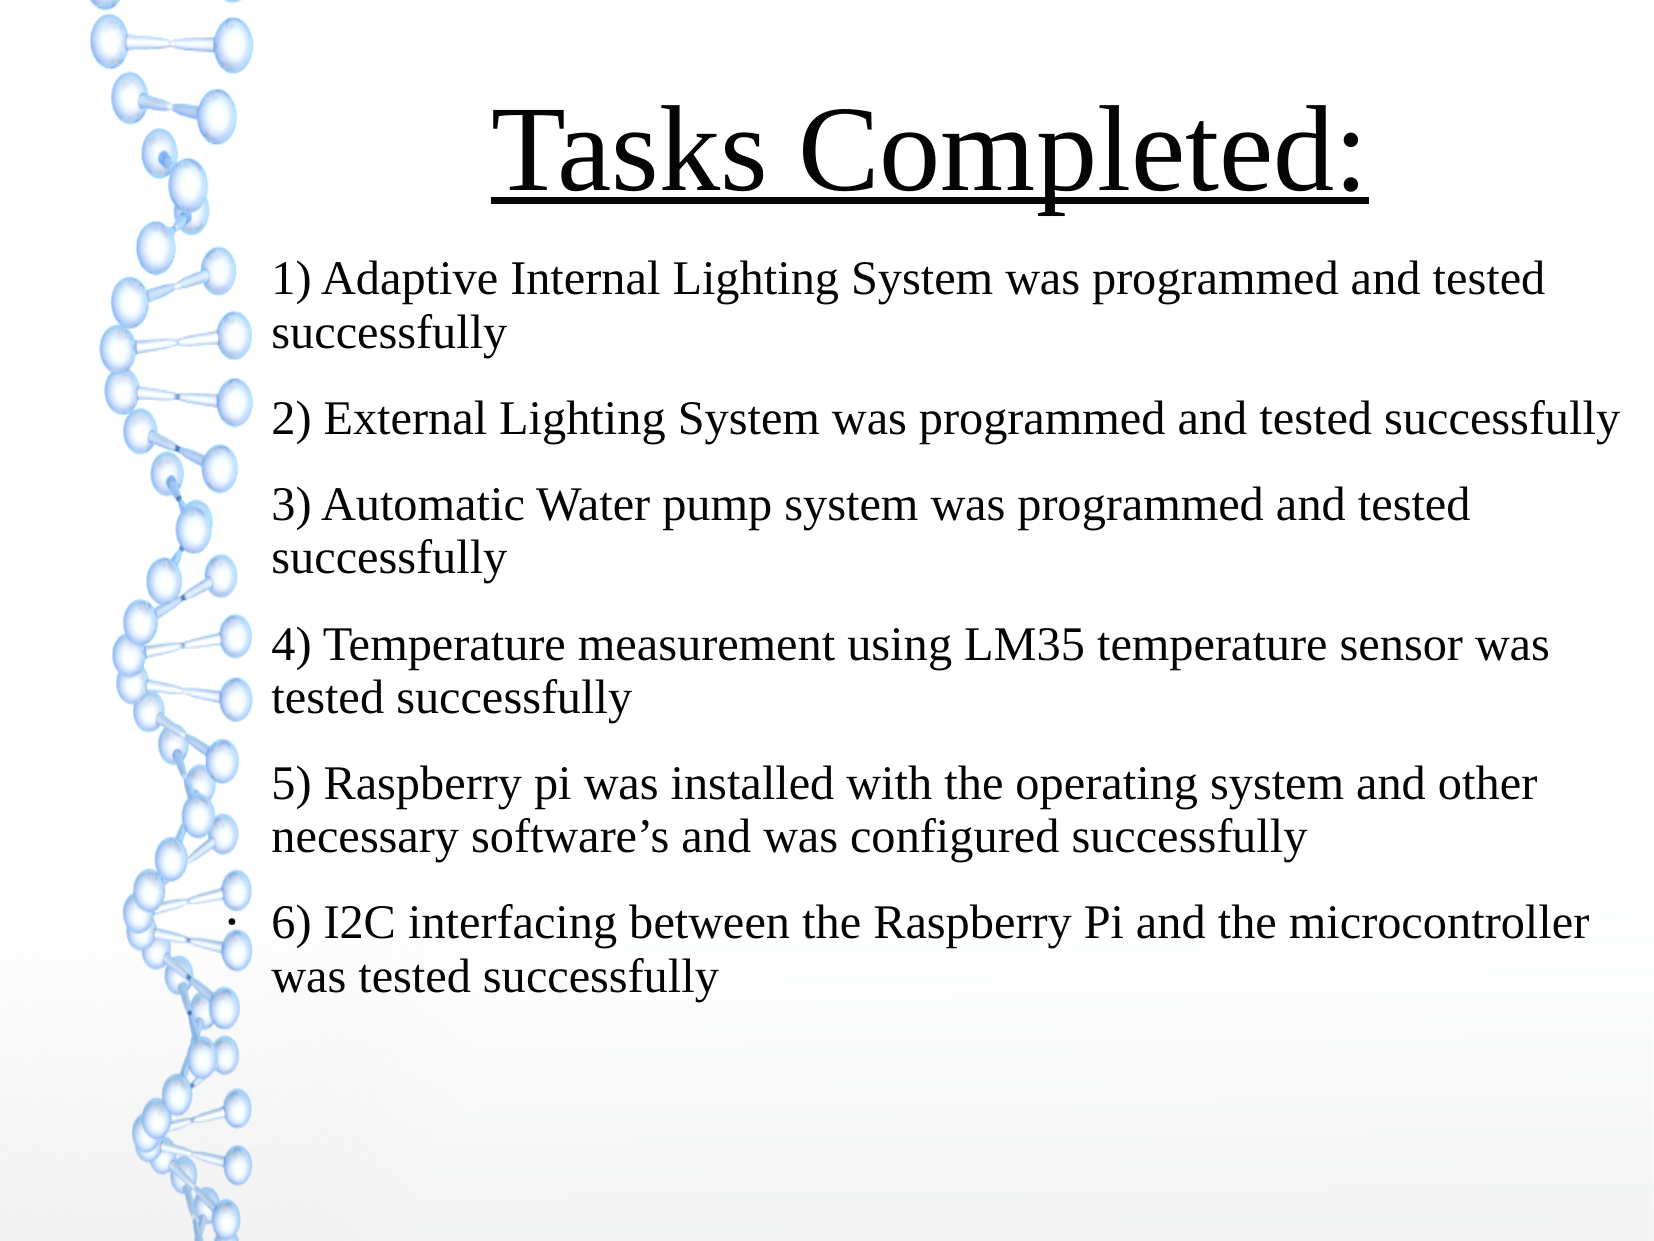

# Tasks Completed:
1) Adaptive Internal Lighting System was programmed and tested successfully
2) External Lighting System was programmed and tested successfully
3) Automatic Water pump system was programmed and tested successfully
4) Temperature measurement using LM35 temperature sensor was tested successfully
5) Raspberry pi was installed with the operating system and other necessary software’s and was configured successfully
6) I2C interfacing between the Raspberry Pi and the microcontroller was tested successfully